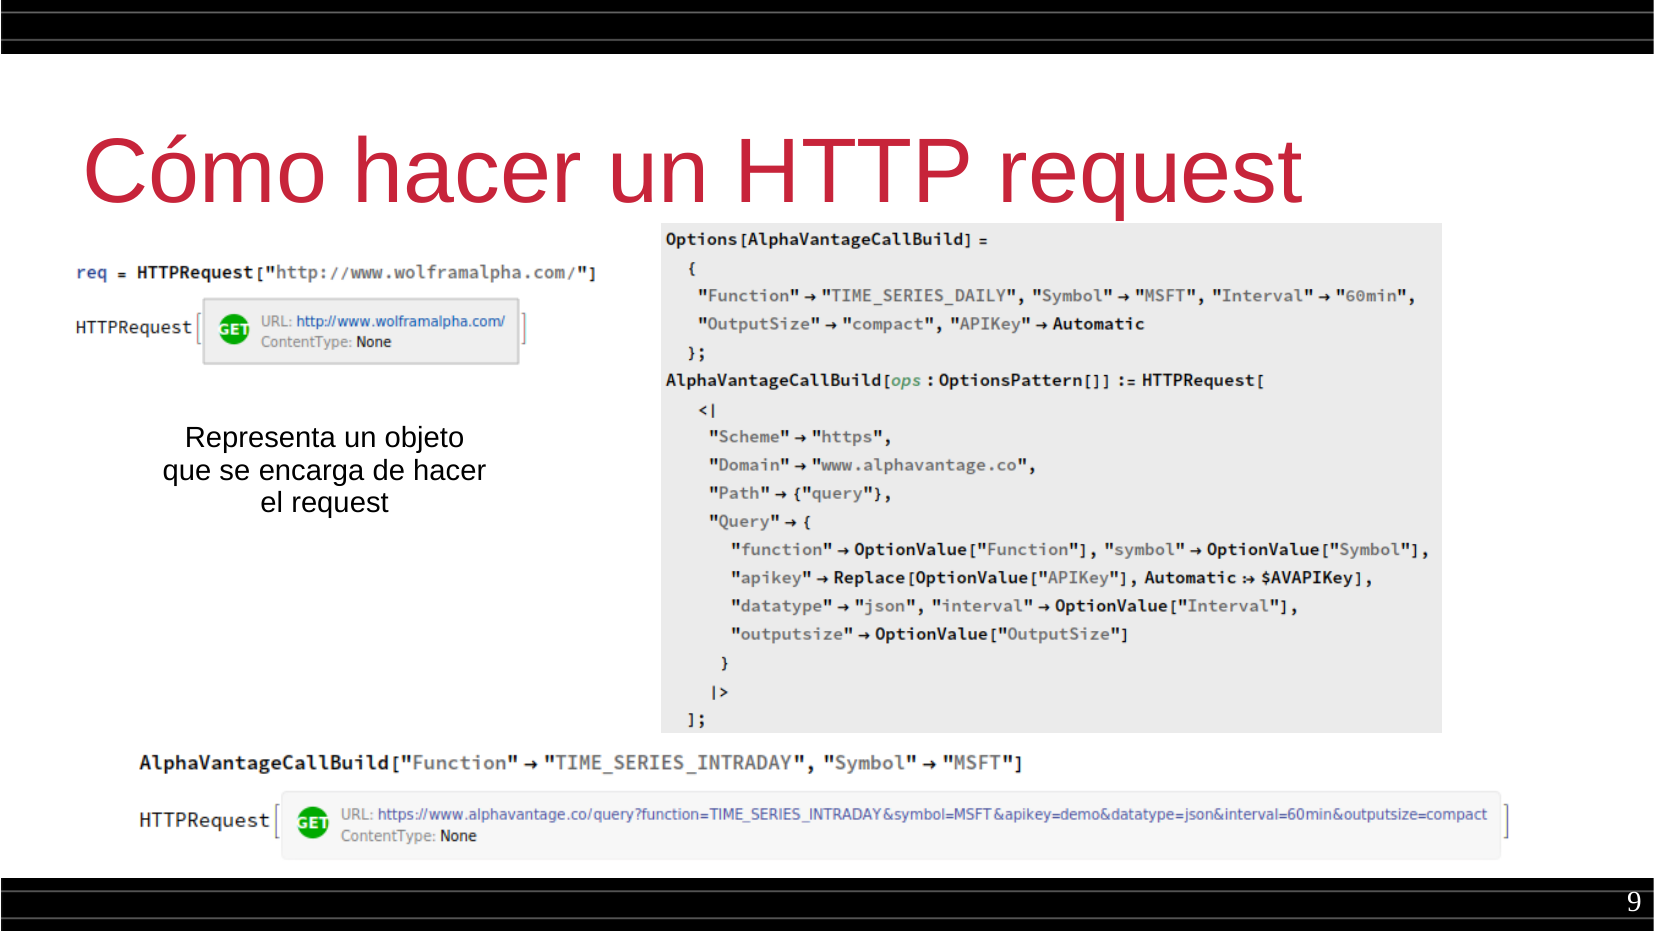

# Cómo hacer un HTTP request
Representa un objeto que se encarga de hacer el request